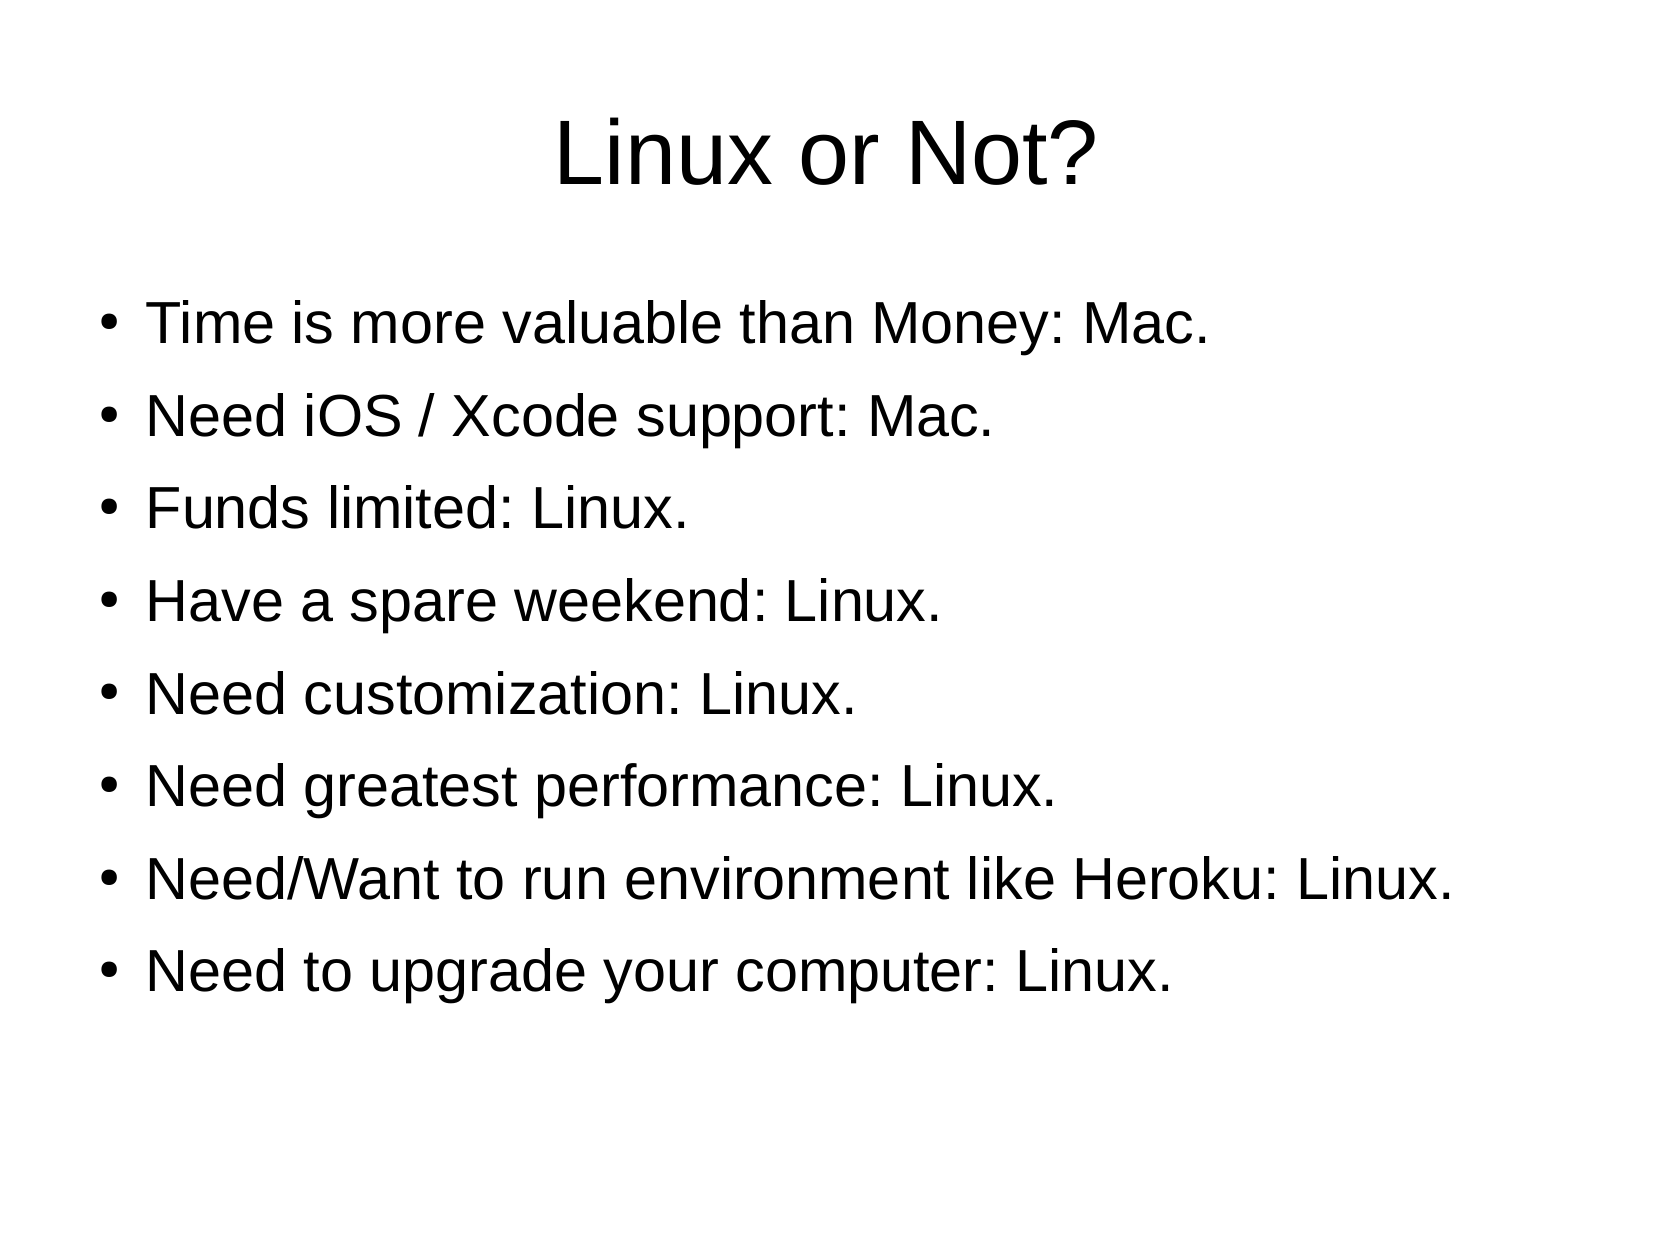

# Linux or Not?
Time is more valuable than Money: Mac.
Need iOS / Xcode support: Mac.
Funds limited: Linux.
Have a spare weekend: Linux.
Need customization: Linux.
Need greatest performance: Linux.
Need/Want to run environment like Heroku: Linux.
Need to upgrade your computer: Linux.